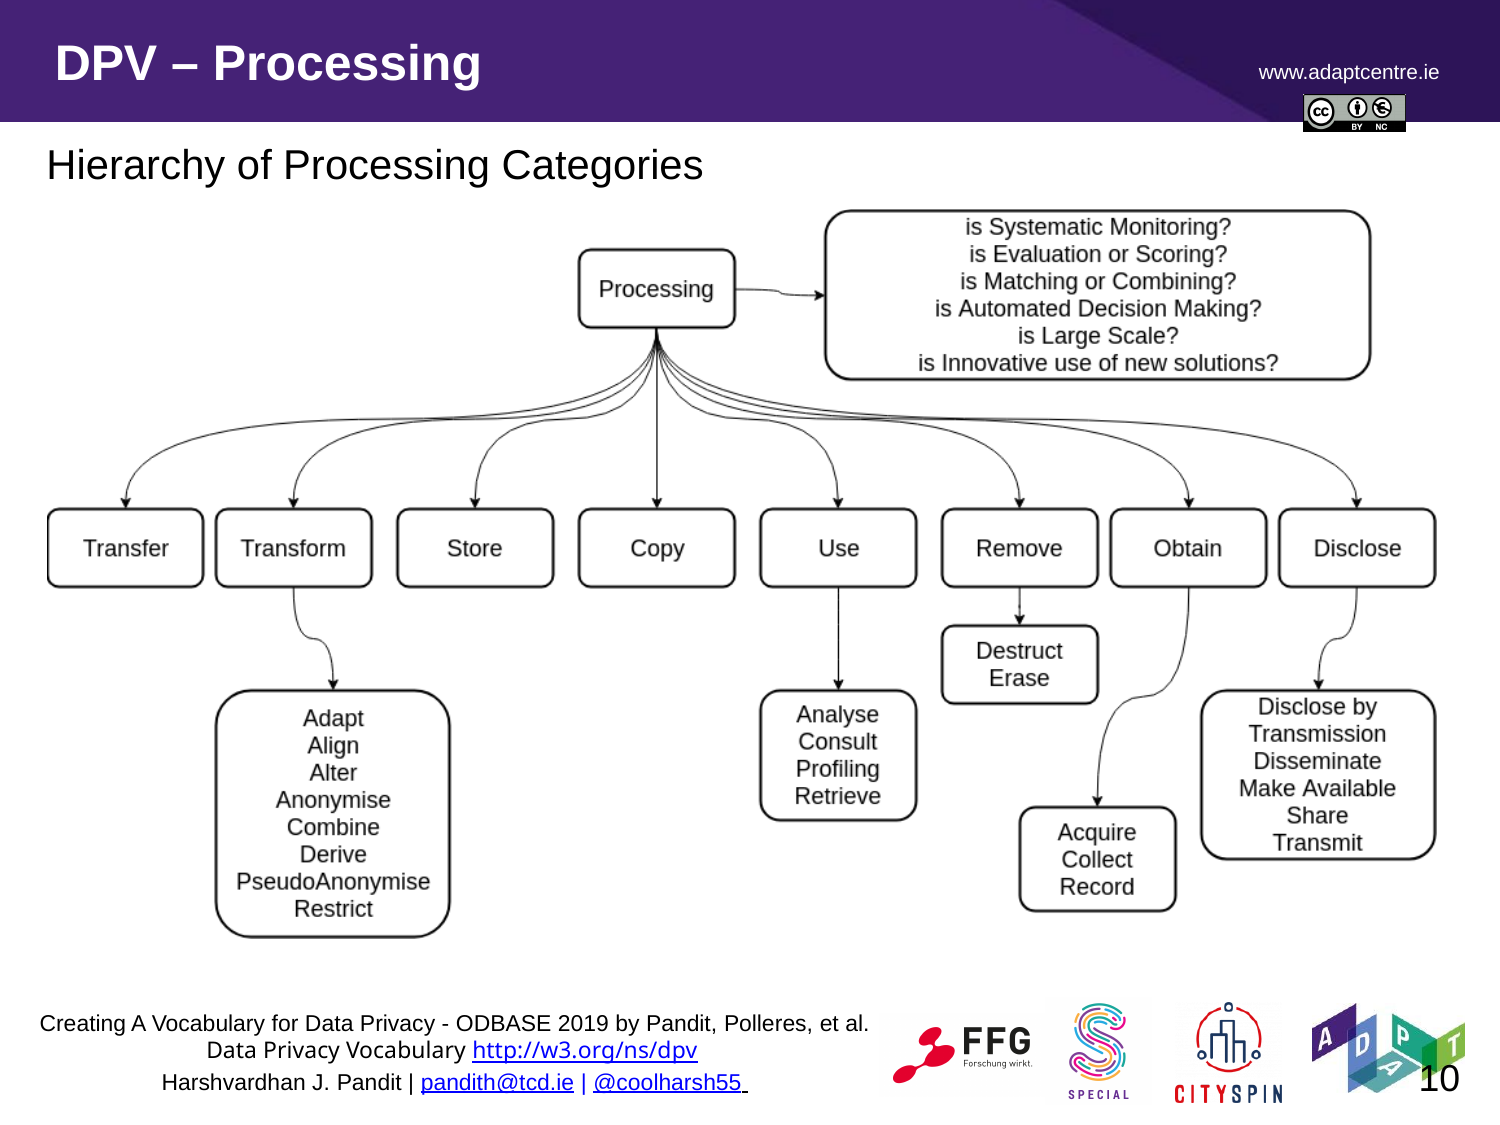

DPV – Processing
Hierarchy of Processing Categories